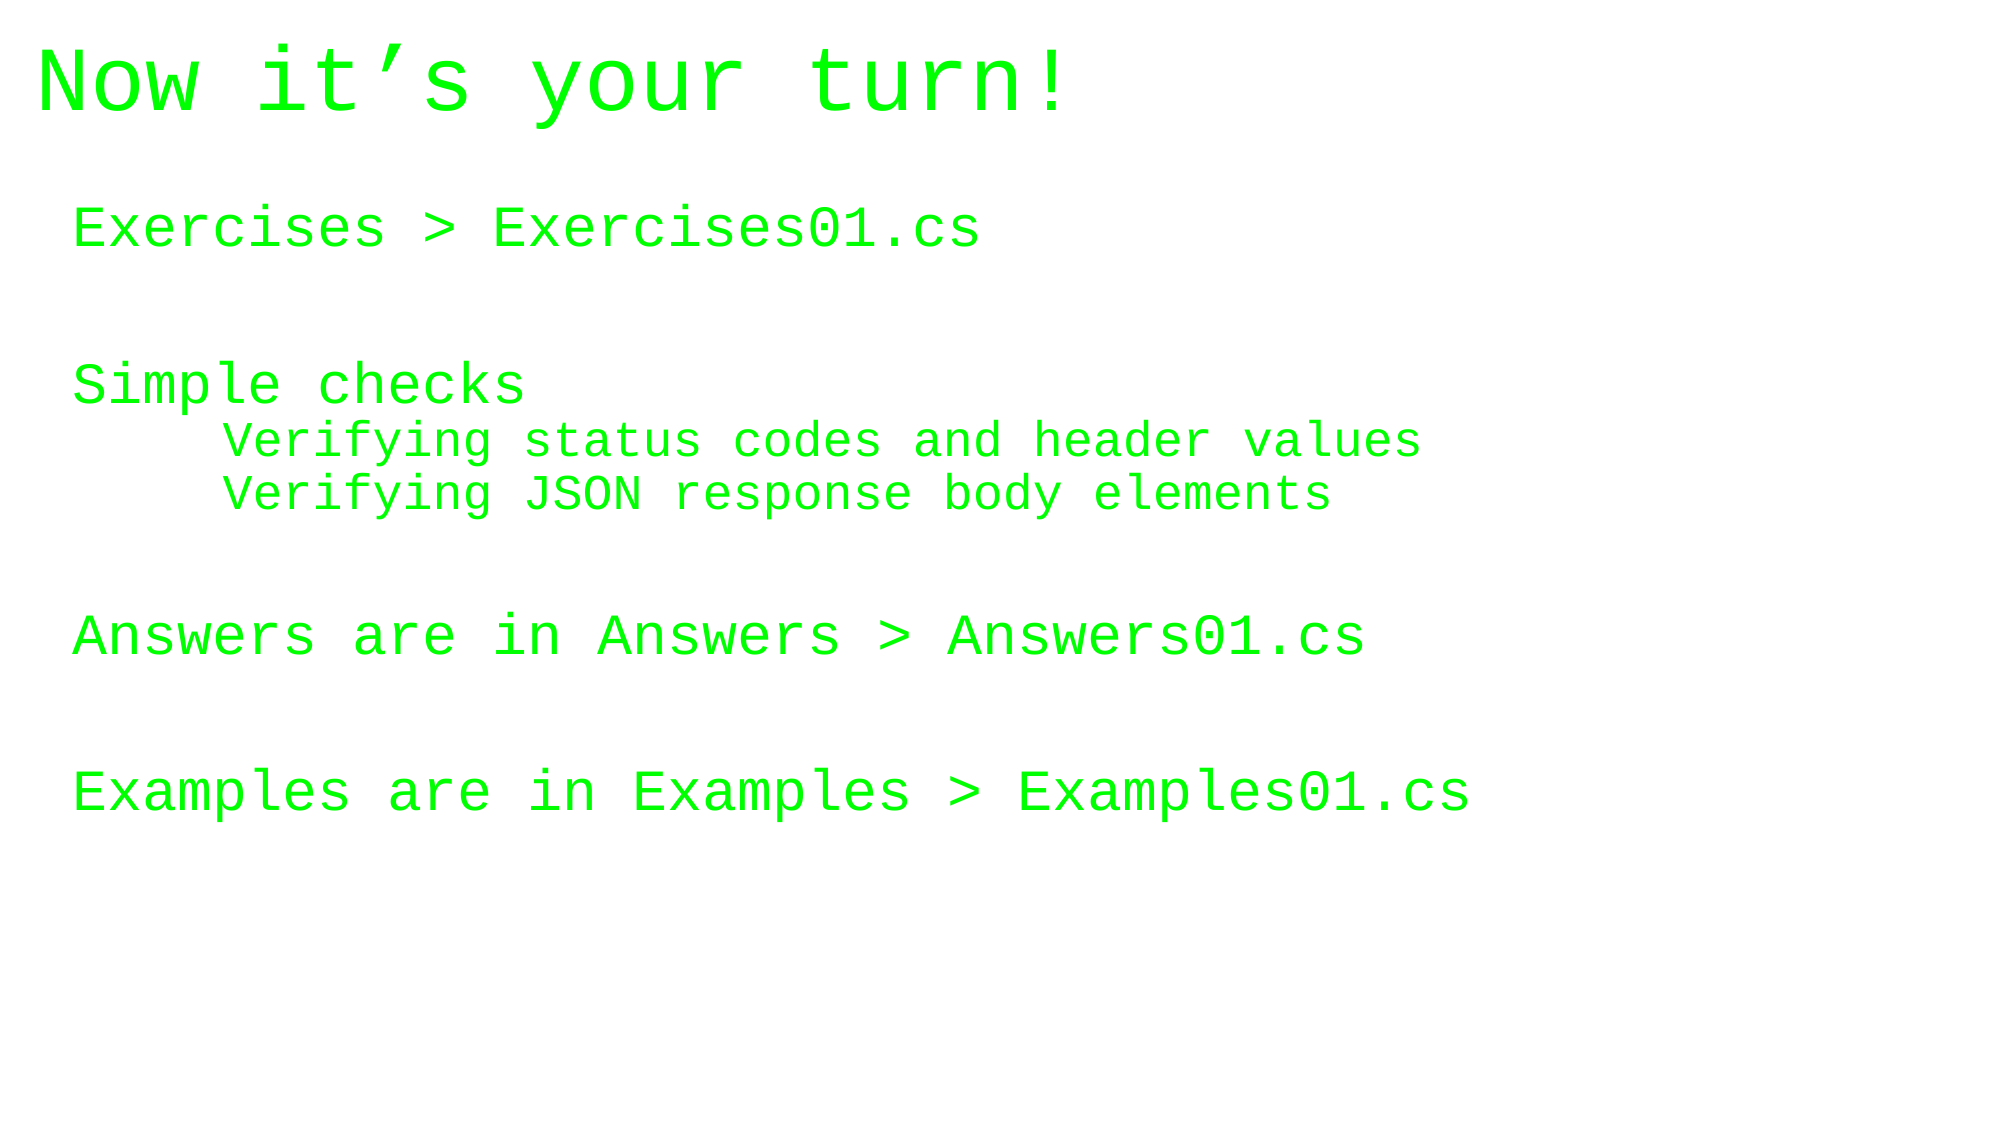

# Now it’s your turn!
Exercises > Exercises01.cs
Simple checks
Verifying status codes and header values
Verifying JSON response body elements
Answers are in Answers > Answers01.cs
Examples are in Examples > Examples01.cs